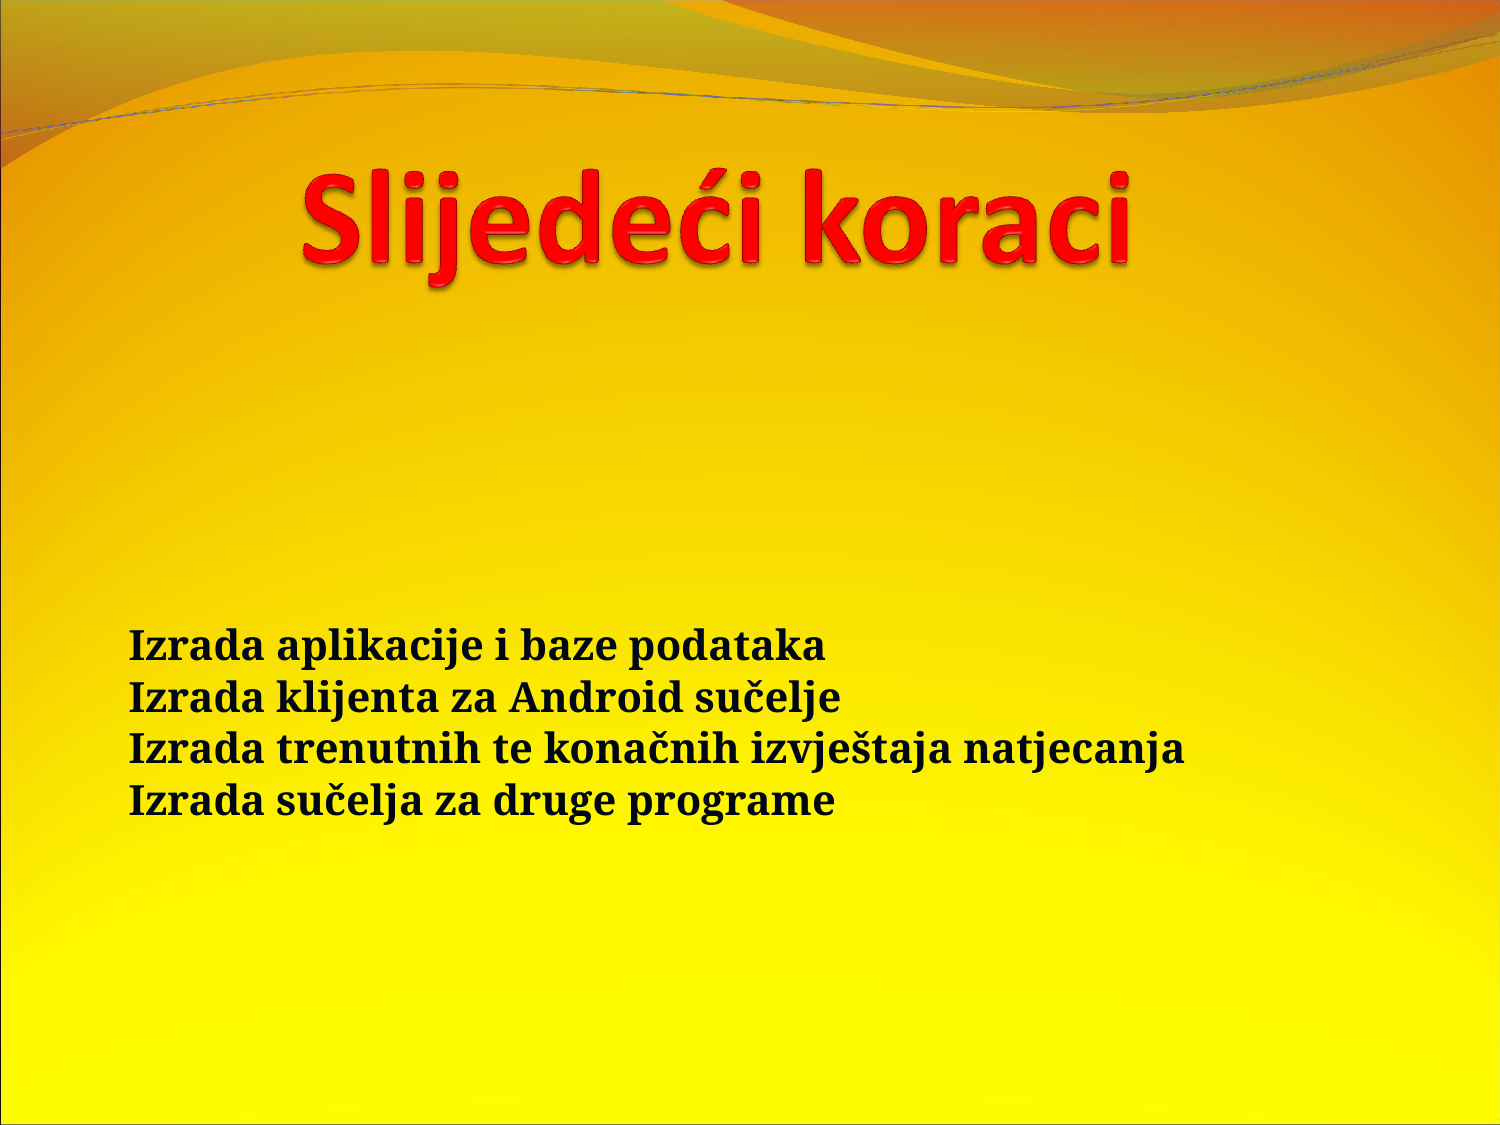

Izrada aplikacije i baze podataka
Izrada klijenta za Android sučelje
Izrada trenutnih te konačnih izvještaja natjecanja
Izrada sučelja za druge programe